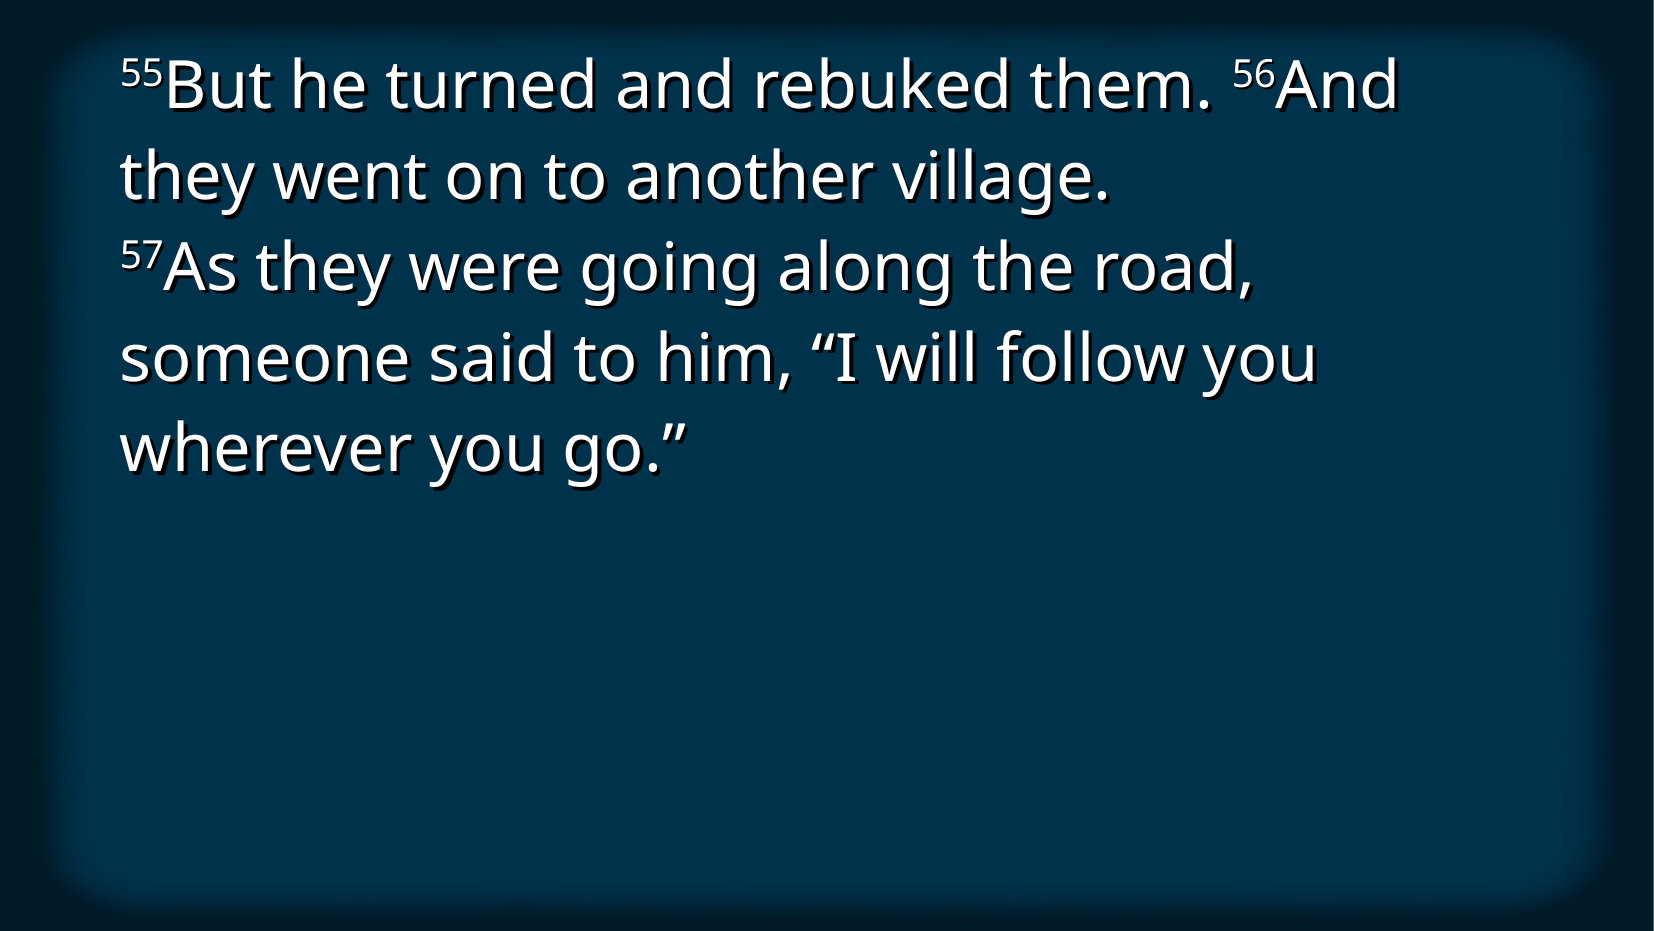

55But he turned and rebuked them. 56And they went on to another village.
57As they were going along the road, someone said to him, “I will follow you wherever you go.”